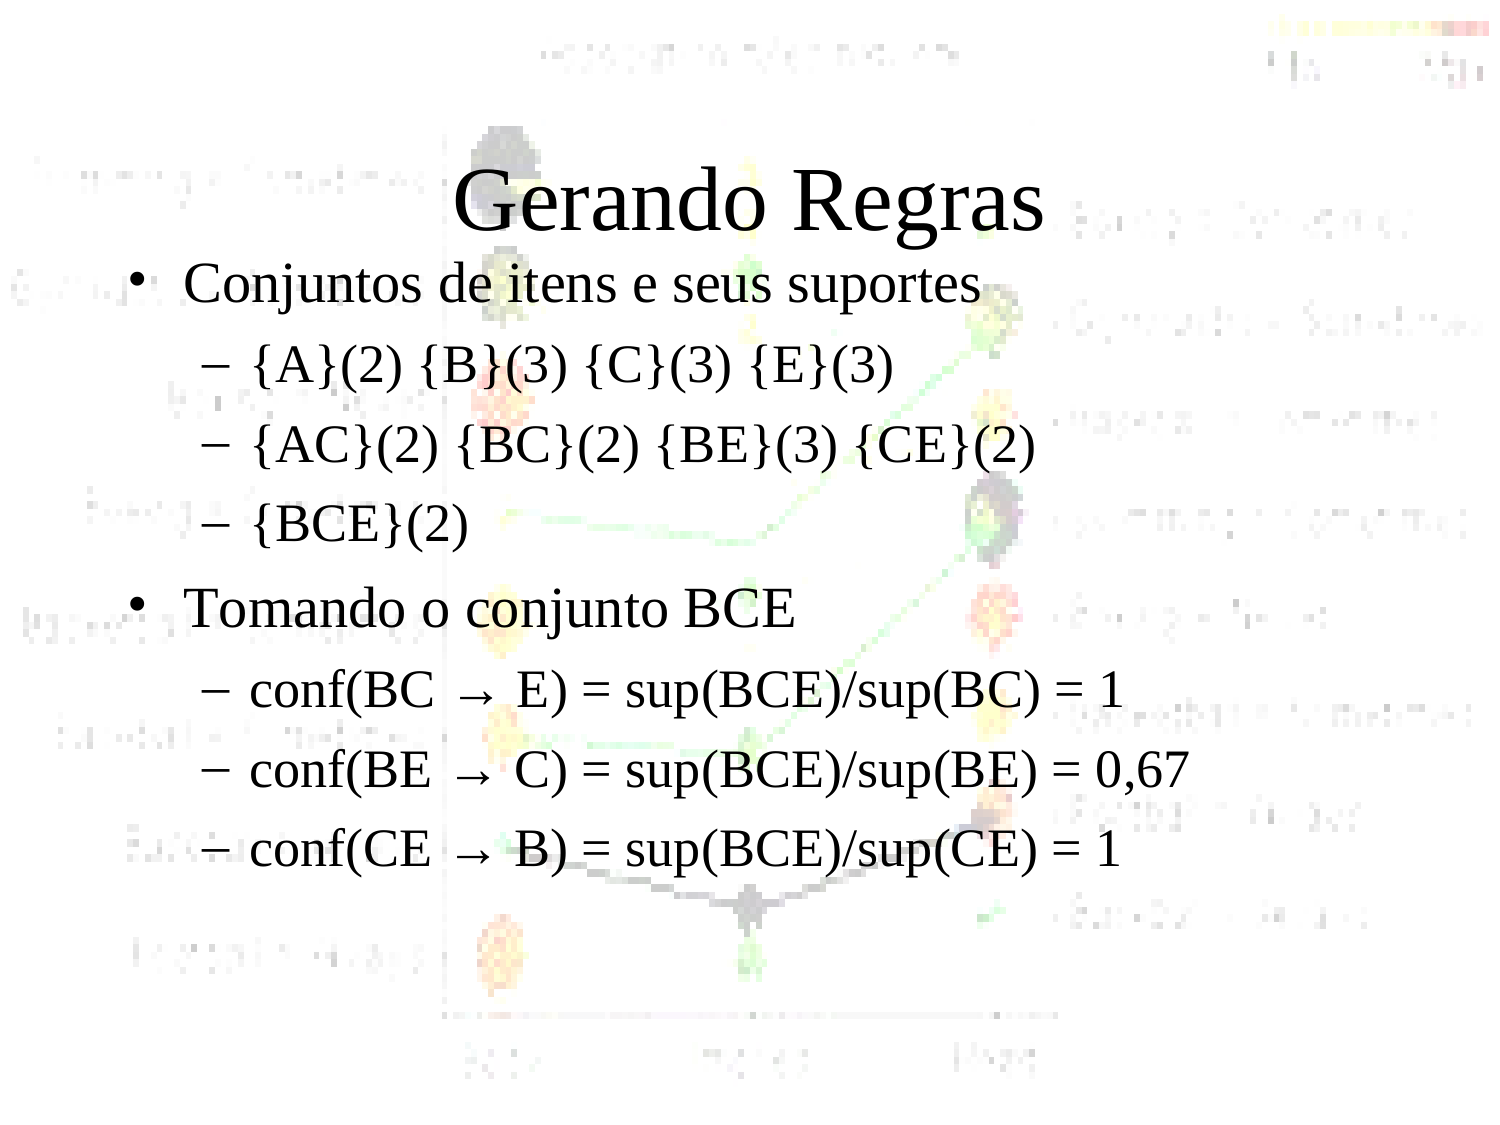

# Gerando Regras
Conjuntos de itens e seus suportes
{A}(2) {B}(3) {C}(3) {E}(3)
{AC}(2) {BC}(2) {BE}(3) {CE}(2)
{BCE}(2)
Tomando o conjunto BCE
conf(BC → E) = sup(BCE)/sup(BC) = 1
conf(BE → C) = sup(BCE)/sup(BE) = 0,67
conf(CE → B) = sup(BCE)/sup(CE) = 1